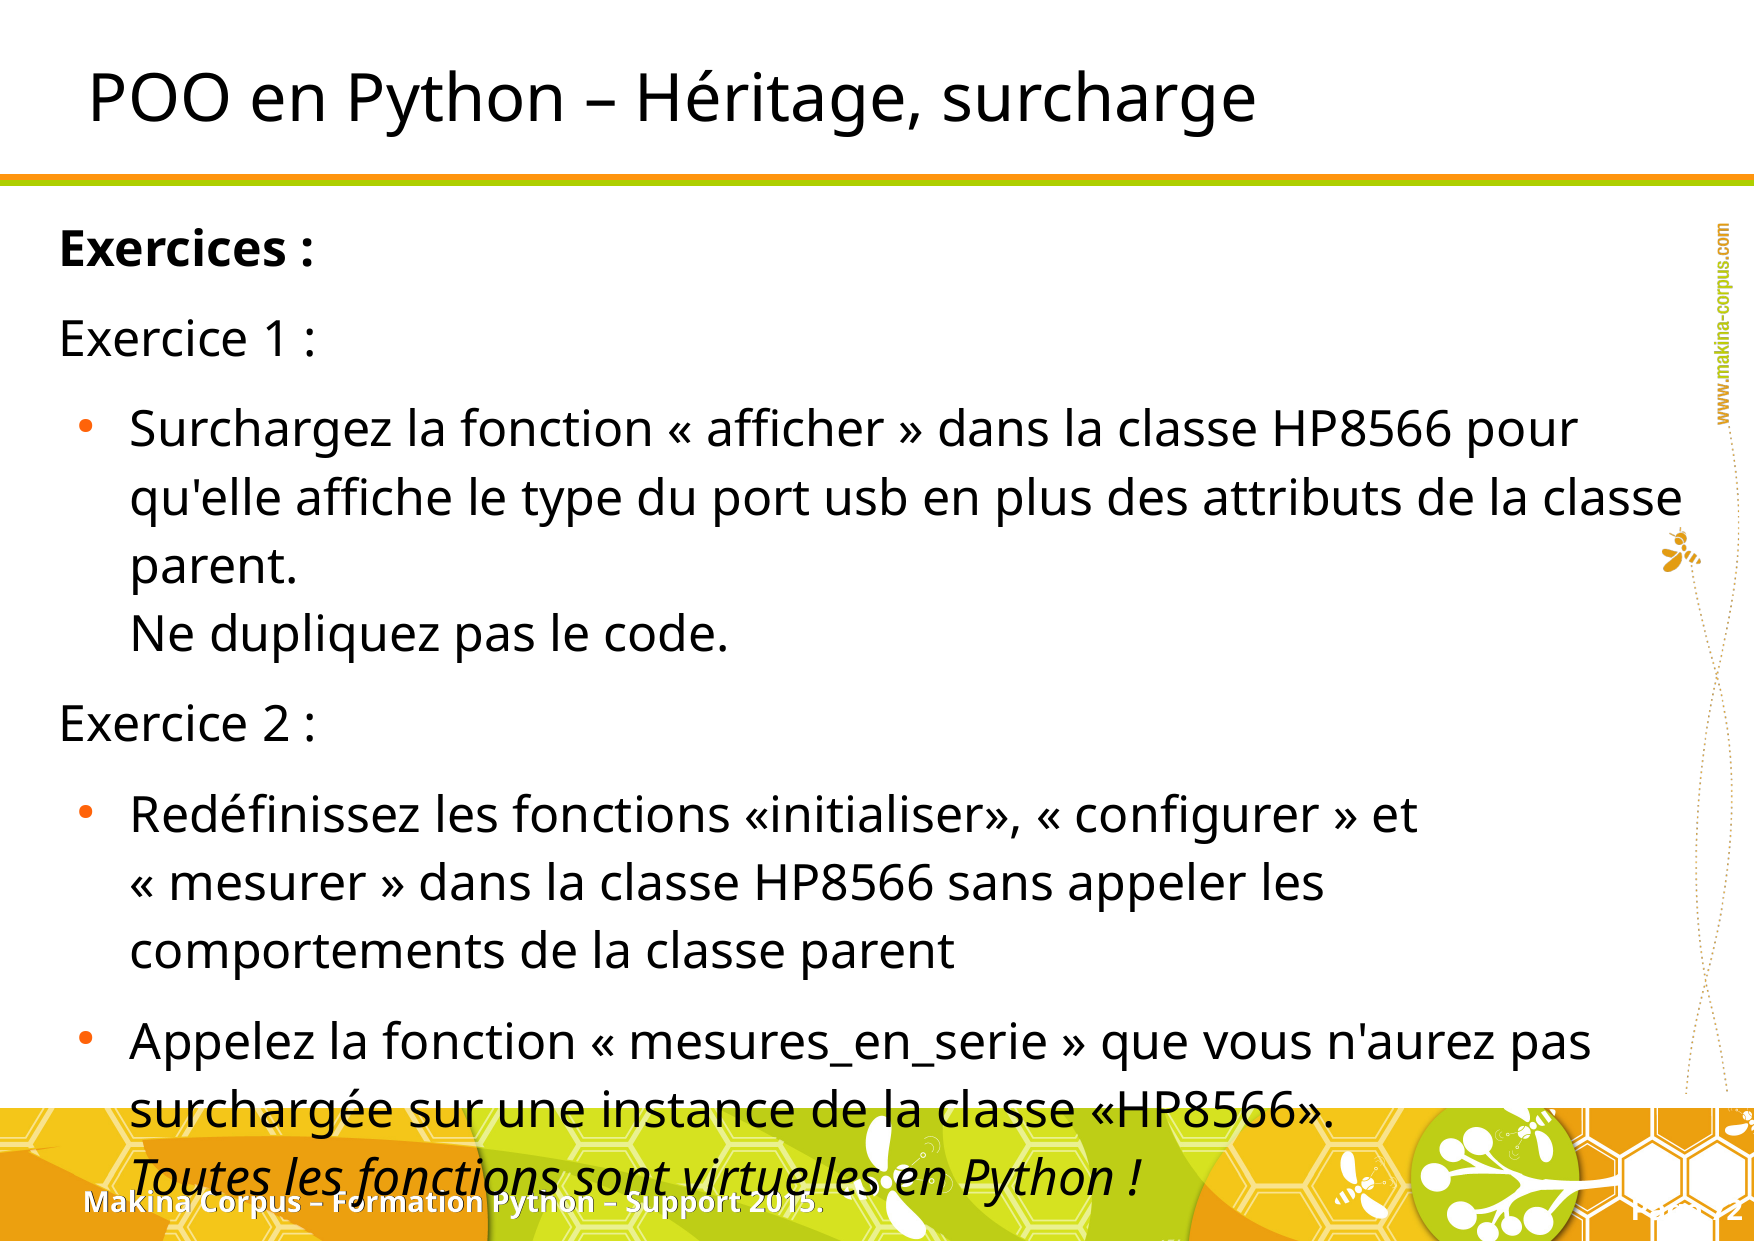

# POO en Python – Héritage, surcharge
Exercices :
Exercice 1 :
Surchargez la fonction « afficher » dans la classe HP8566 pour qu'elle affiche le type du port usb en plus des attributs de la classe parent.
Ne dupliquez pas le code.
Exercice 2 :
Redéfinissez les fonctions «initialiser», « configurer » et « mesurer » dans la classe HP8566 sans appeler les comportements de la classe parent
Appelez la fonction « mesures_en_serie » que vous n'aurez pas surchargée sur une instance de la classe «HP8566».
Toutes les fonctions sont virtuelles en Python !
tesg
72